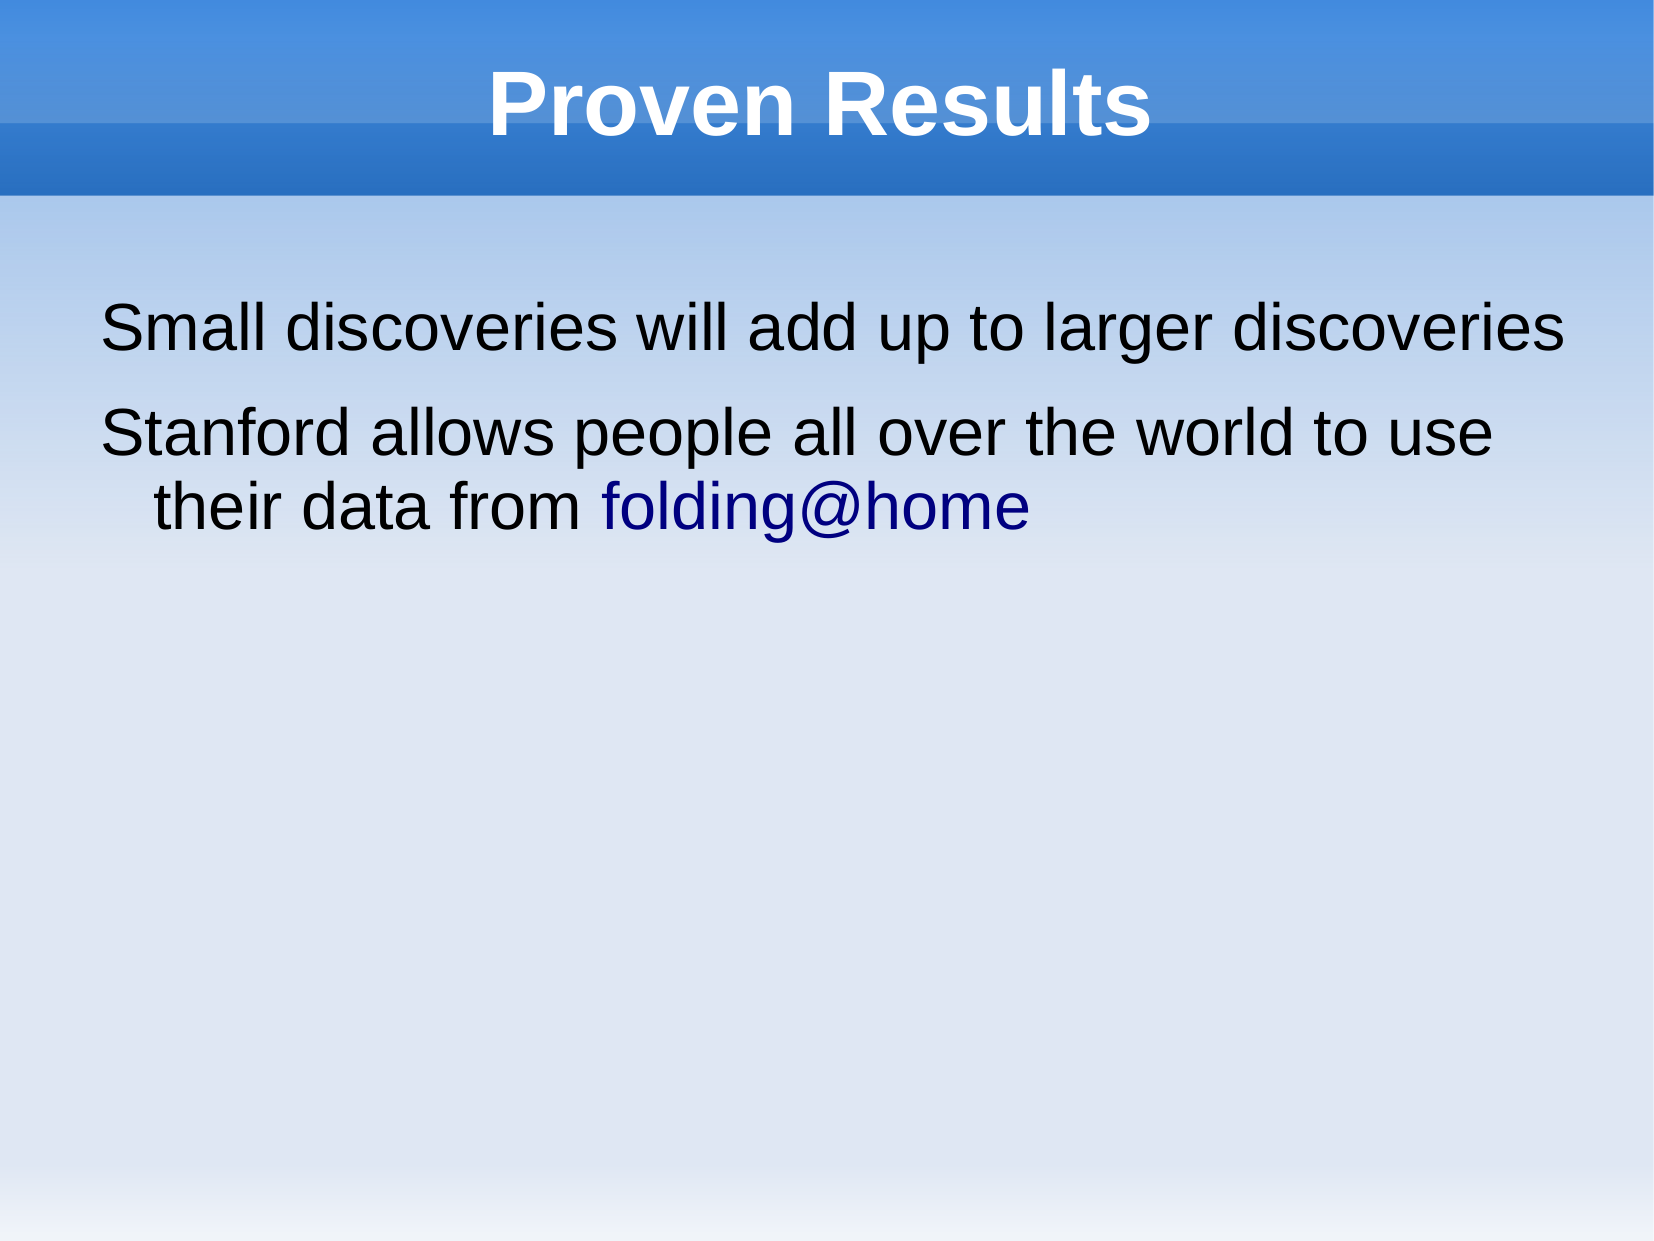

# Proven Results
Small discoveries will add up to larger discoveries
Stanford allows people all over the world to use their data from folding@home